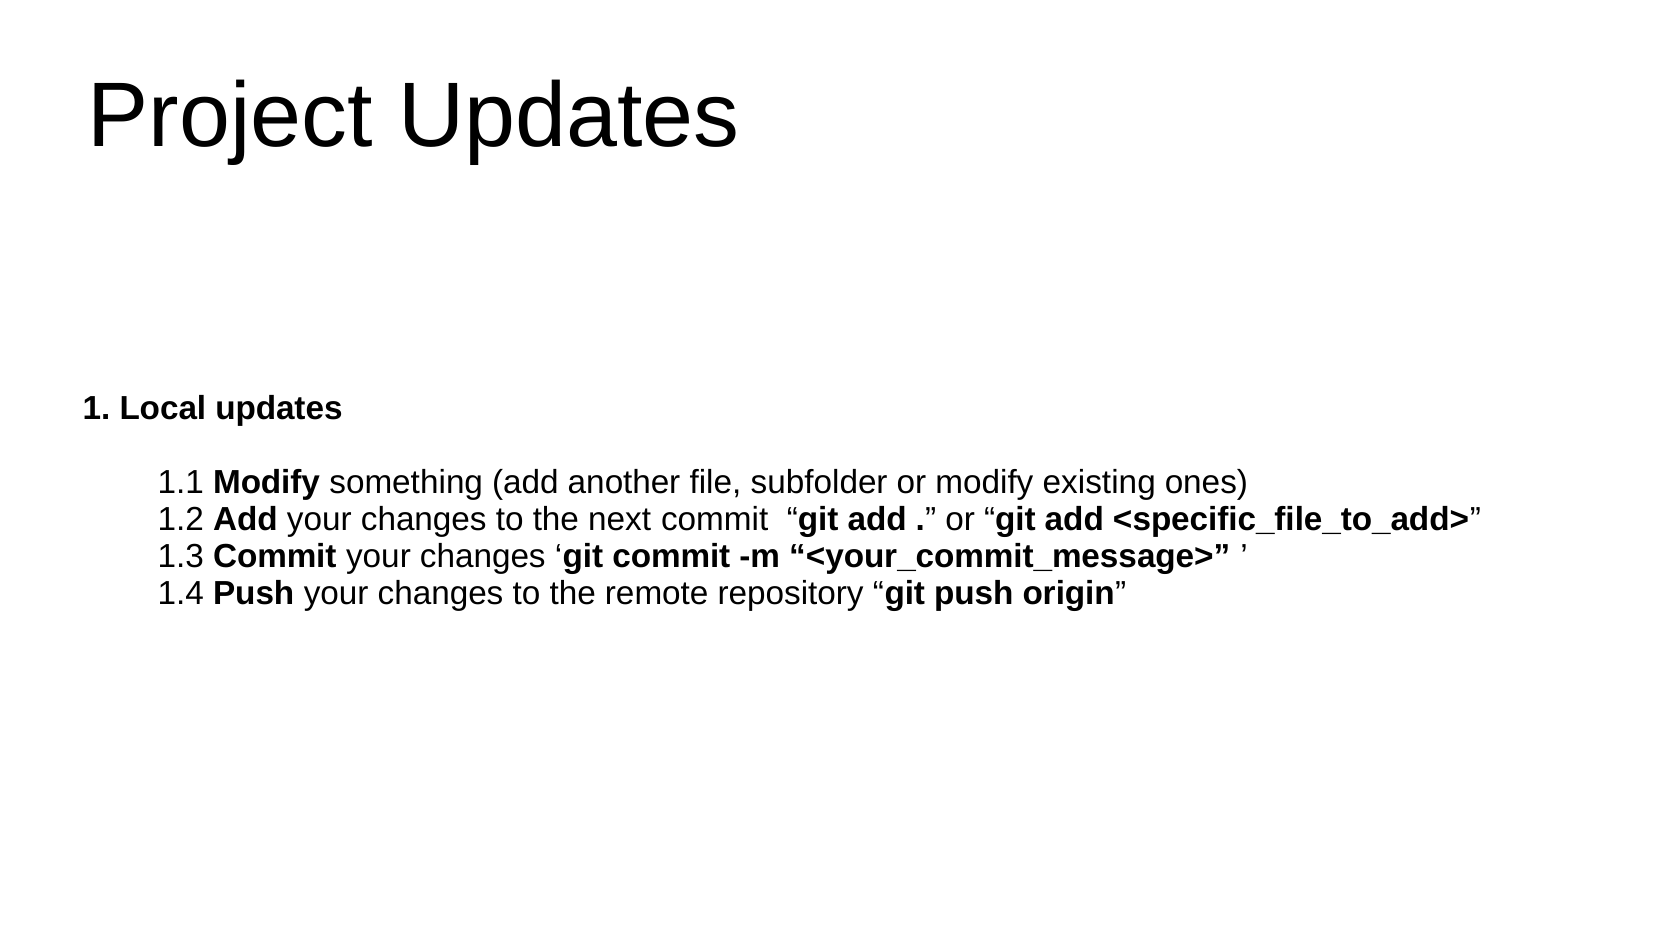

# Project Updates
1. Local updates
	1.1 Modify something (add another file, subfolder or modify existing ones)
	1.2 Add your changes to the next commit “git add .” or “git add <specific_file_to_add>”
	1.3 Commit your changes ‘git commit -m “<your_commit_message>” ’
	1.4 Push your changes to the remote repository “git push origin”